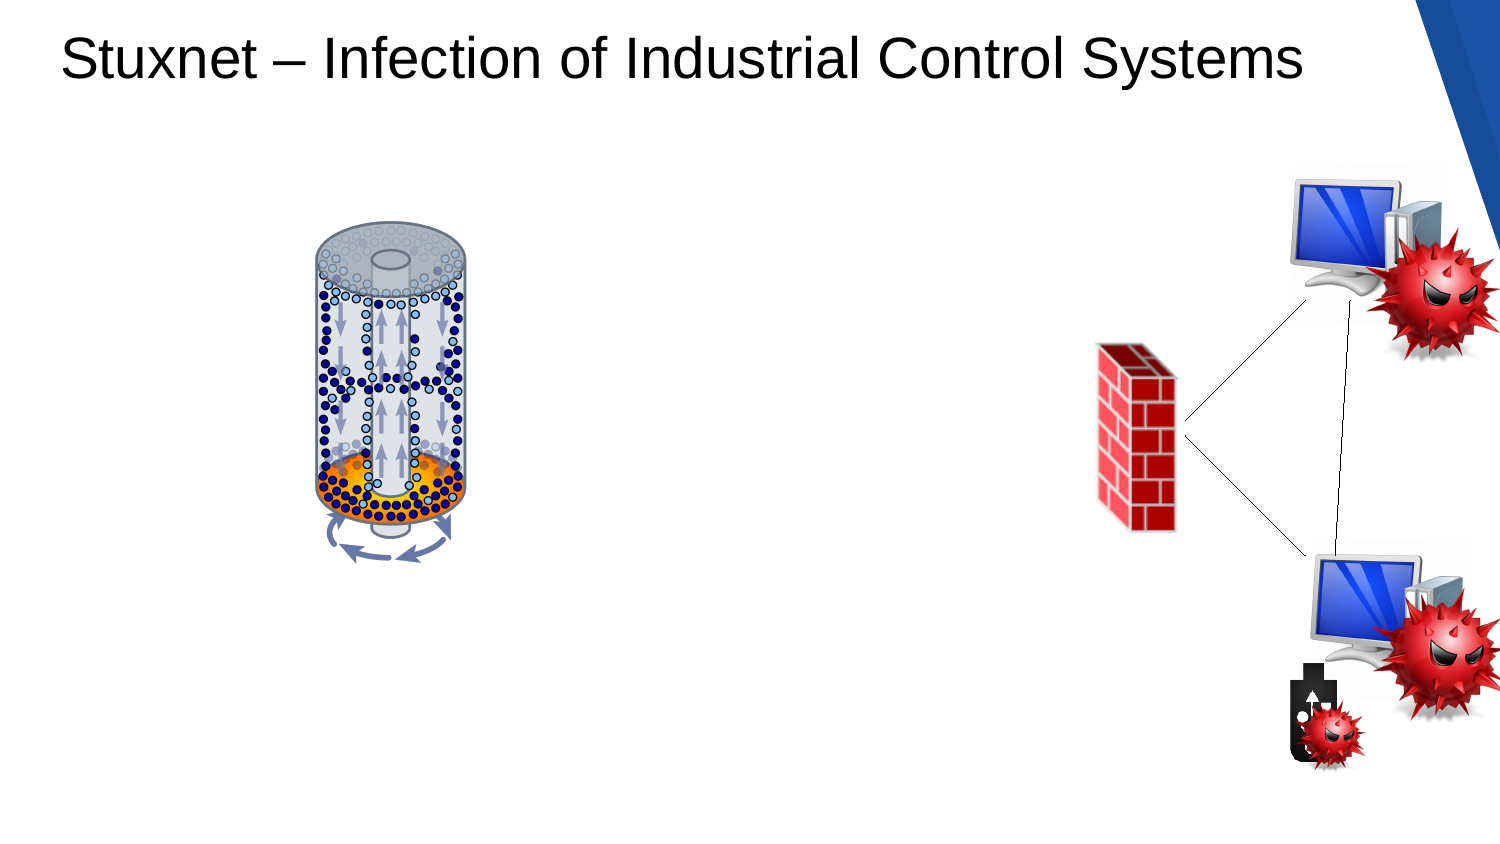

# Stuxnet – Infection of Industrial Control Systems